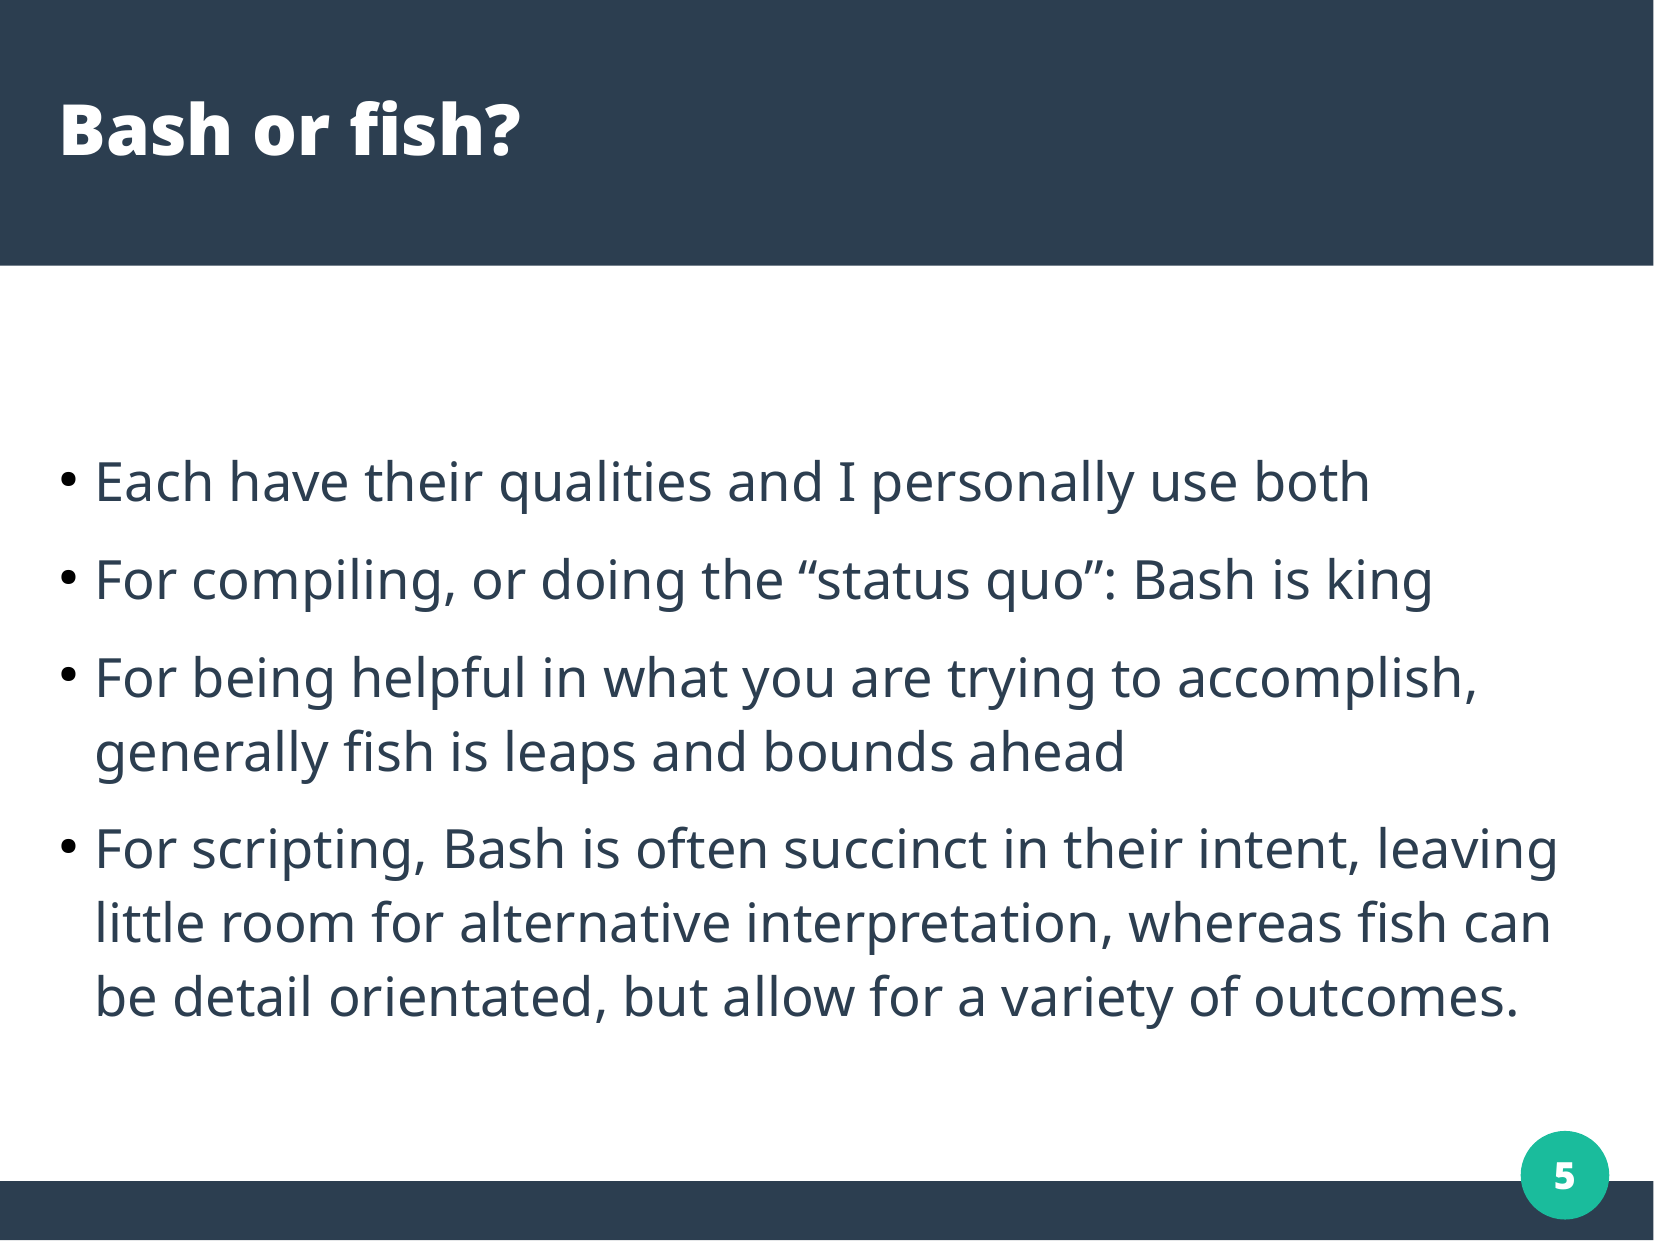

# Bash or fish?
Each have their qualities and I personally use both
For compiling, or doing the “status quo”: Bash is king
For being helpful in what you are trying to accomplish, generally fish is leaps and bounds ahead
For scripting, Bash is often succinct in their intent, leaving little room for alternative interpretation, whereas fish can be detail orientated, but allow for a variety of outcomes.
5